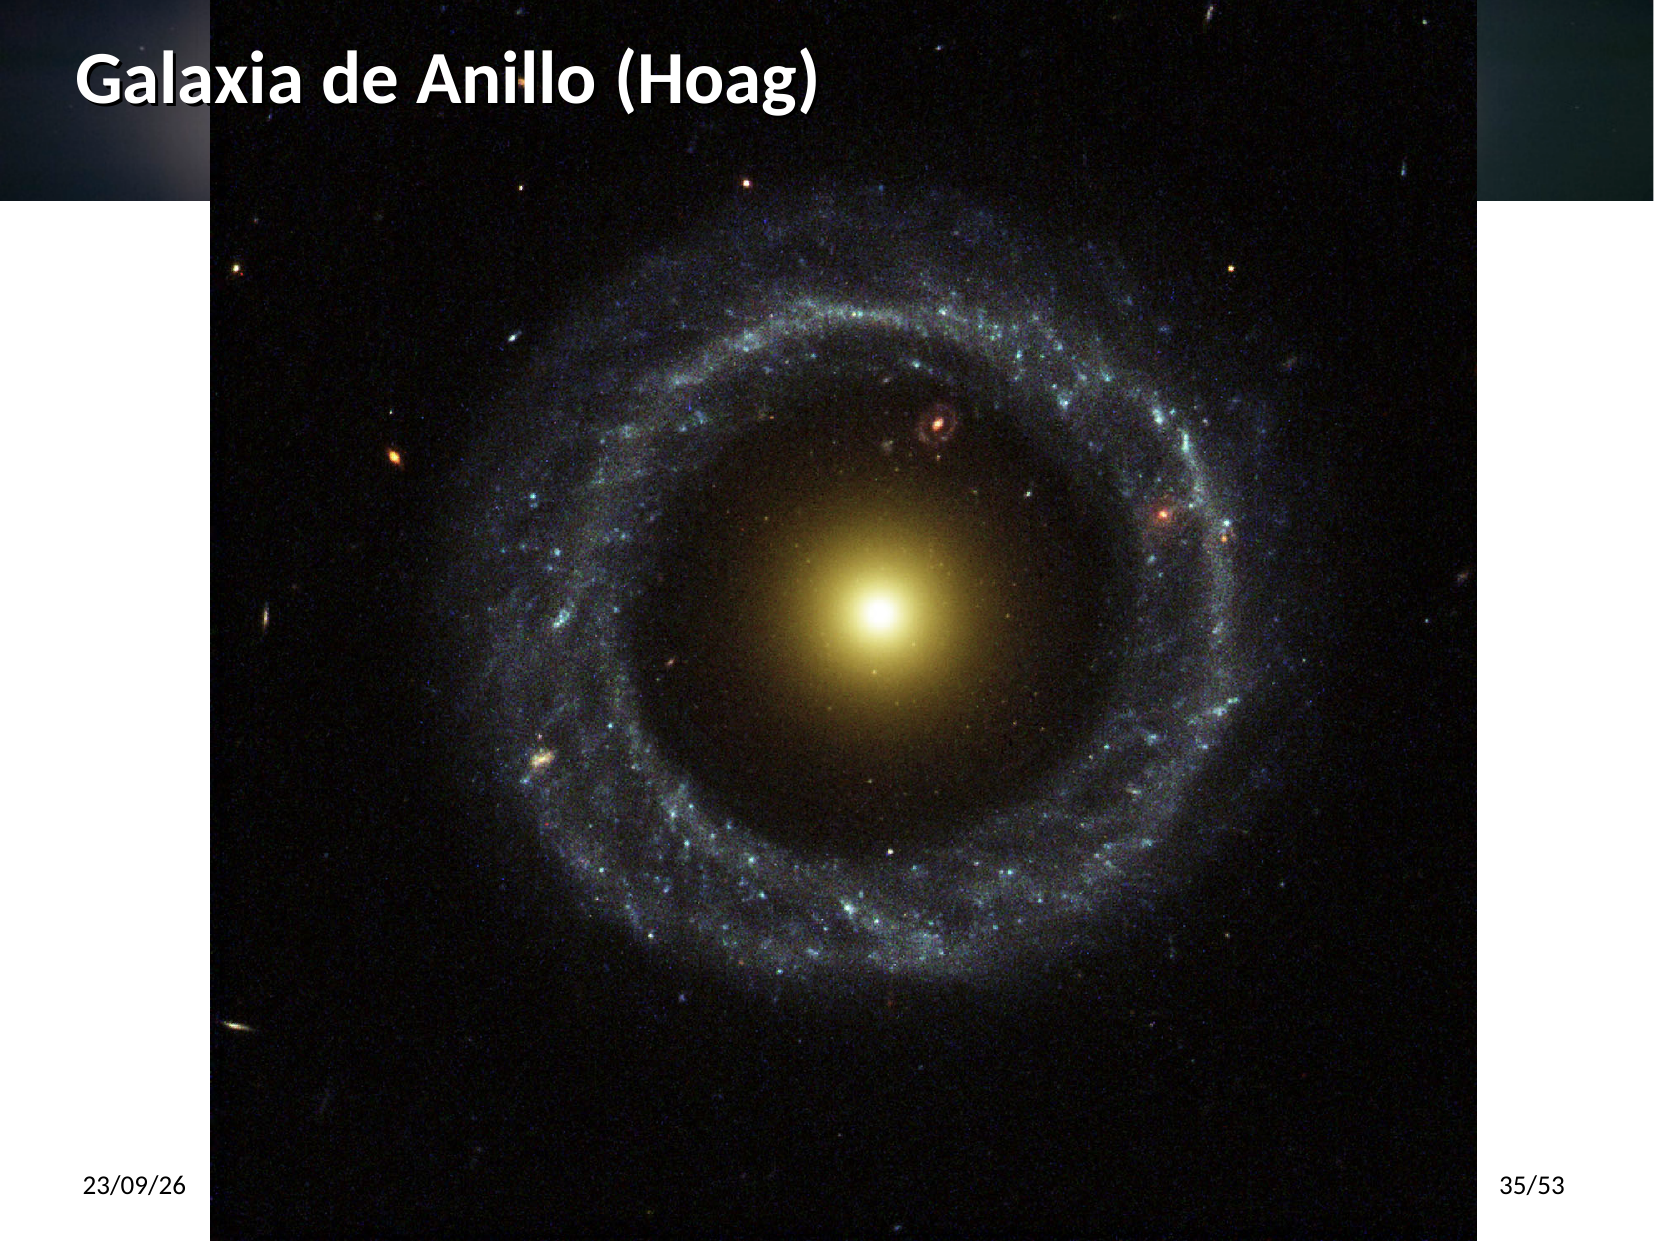

# Galaxia de Anillo (Hoag)
Astronomía (Asorey)
35